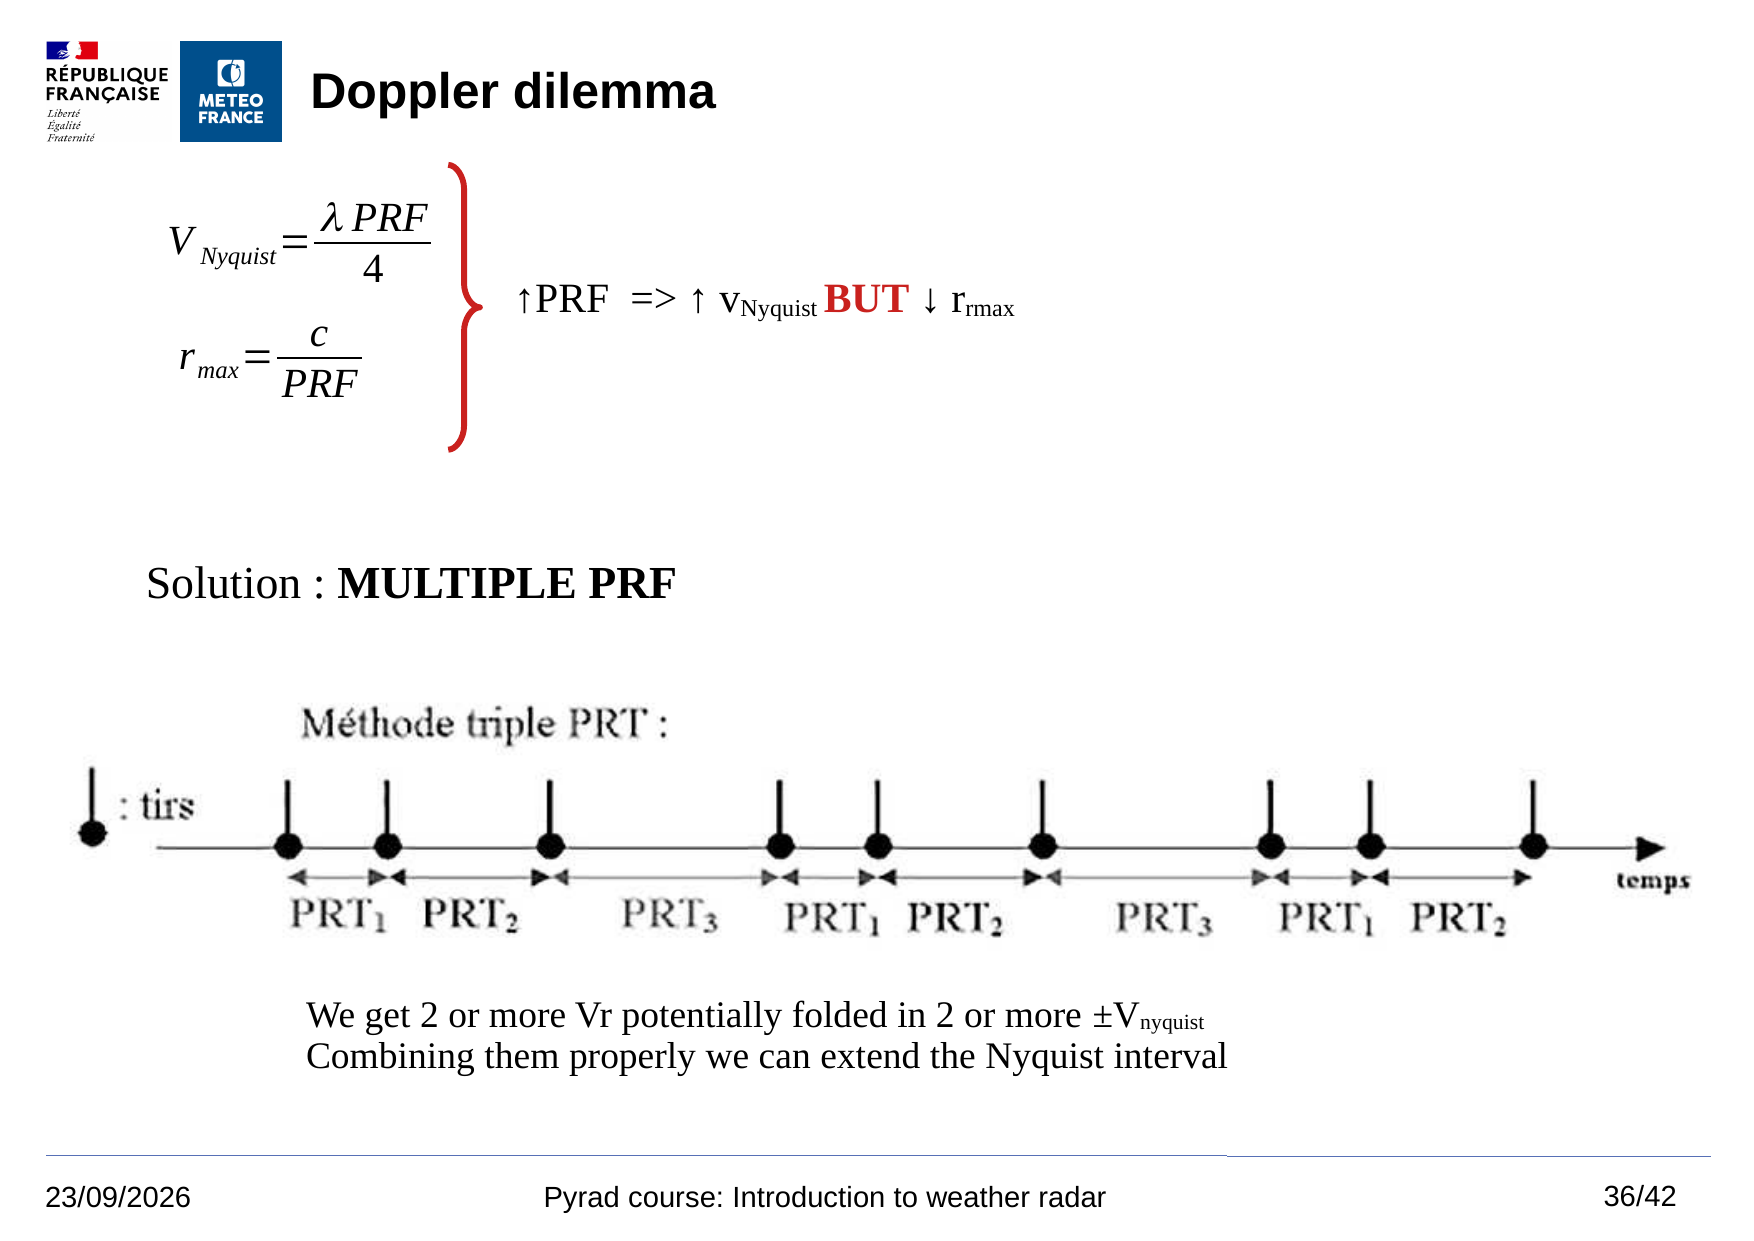

# Doppler dilemma
↑PRF => ↑ vNyquist BUT ↓ rrmax
Solution : MULTIPLE PRF
We get 2 or more Vr potentially folded in 2 or more ±Vnyquist
Combining them properly we can extend the Nyquist interval
36
Pyrad course: Introduction to weather radar